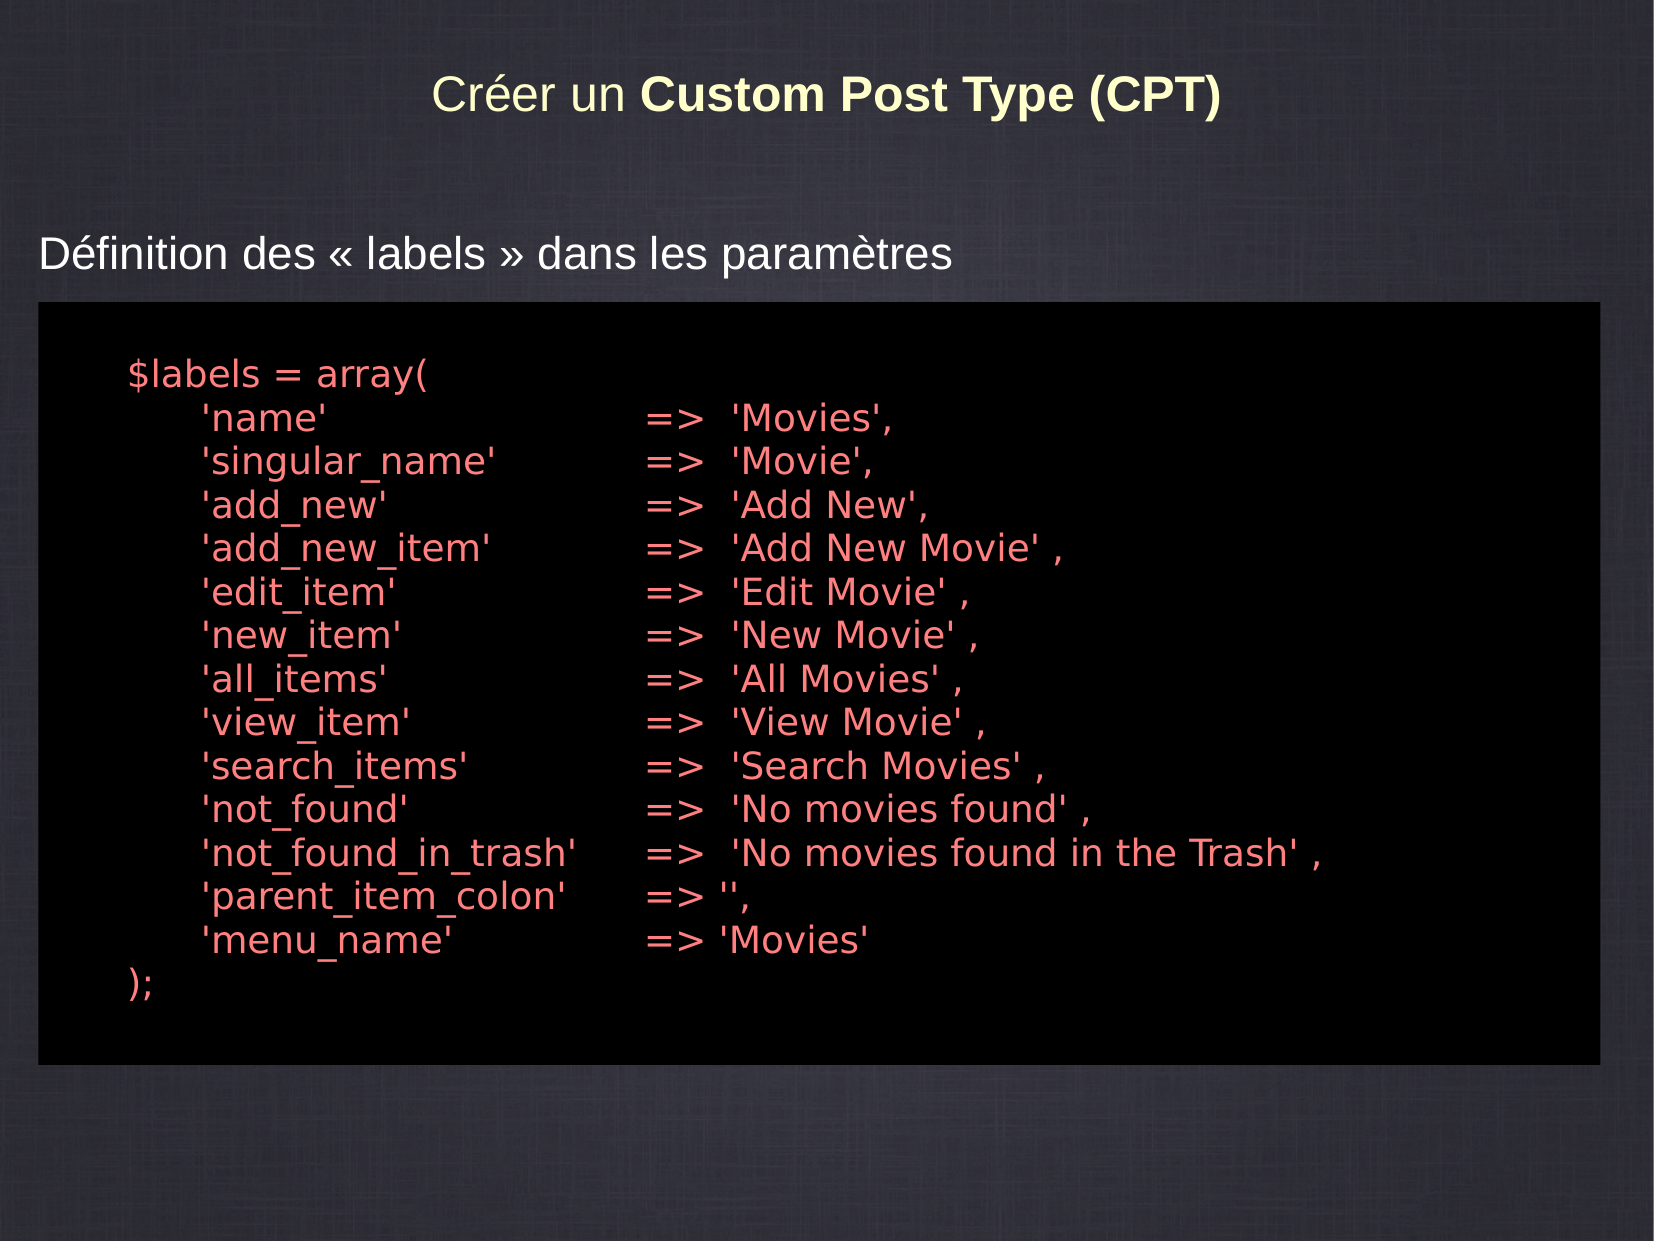

Créer un Custom Post Type (CPT)
Définition des « labels » dans les paramètres
	$labels = array(
		'name' 		=> 'Movies',
		'singular_name' 		=> 'Movie',
		'add_new' 		=> 'Add New',
		'add_new_item' 		=> 'Add New Movie' ,
		'edit_item' 		=> 'Edit Movie' ,
		'new_item' 		=> 'New Movie' ,
		'all_items' 		=> 'All Movies' ,
		'view_item' 		=> 'View Movie' ,
		'search_items' 		=> 'Search Movies' ,
		'not_found' 		=> 'No movies found' ,
		'not_found_in_trash'	=> 'No movies found in the Trash' ,
		'parent_item_colon' 	=> '',
		'menu_name' 	=> 'Movies'
	);